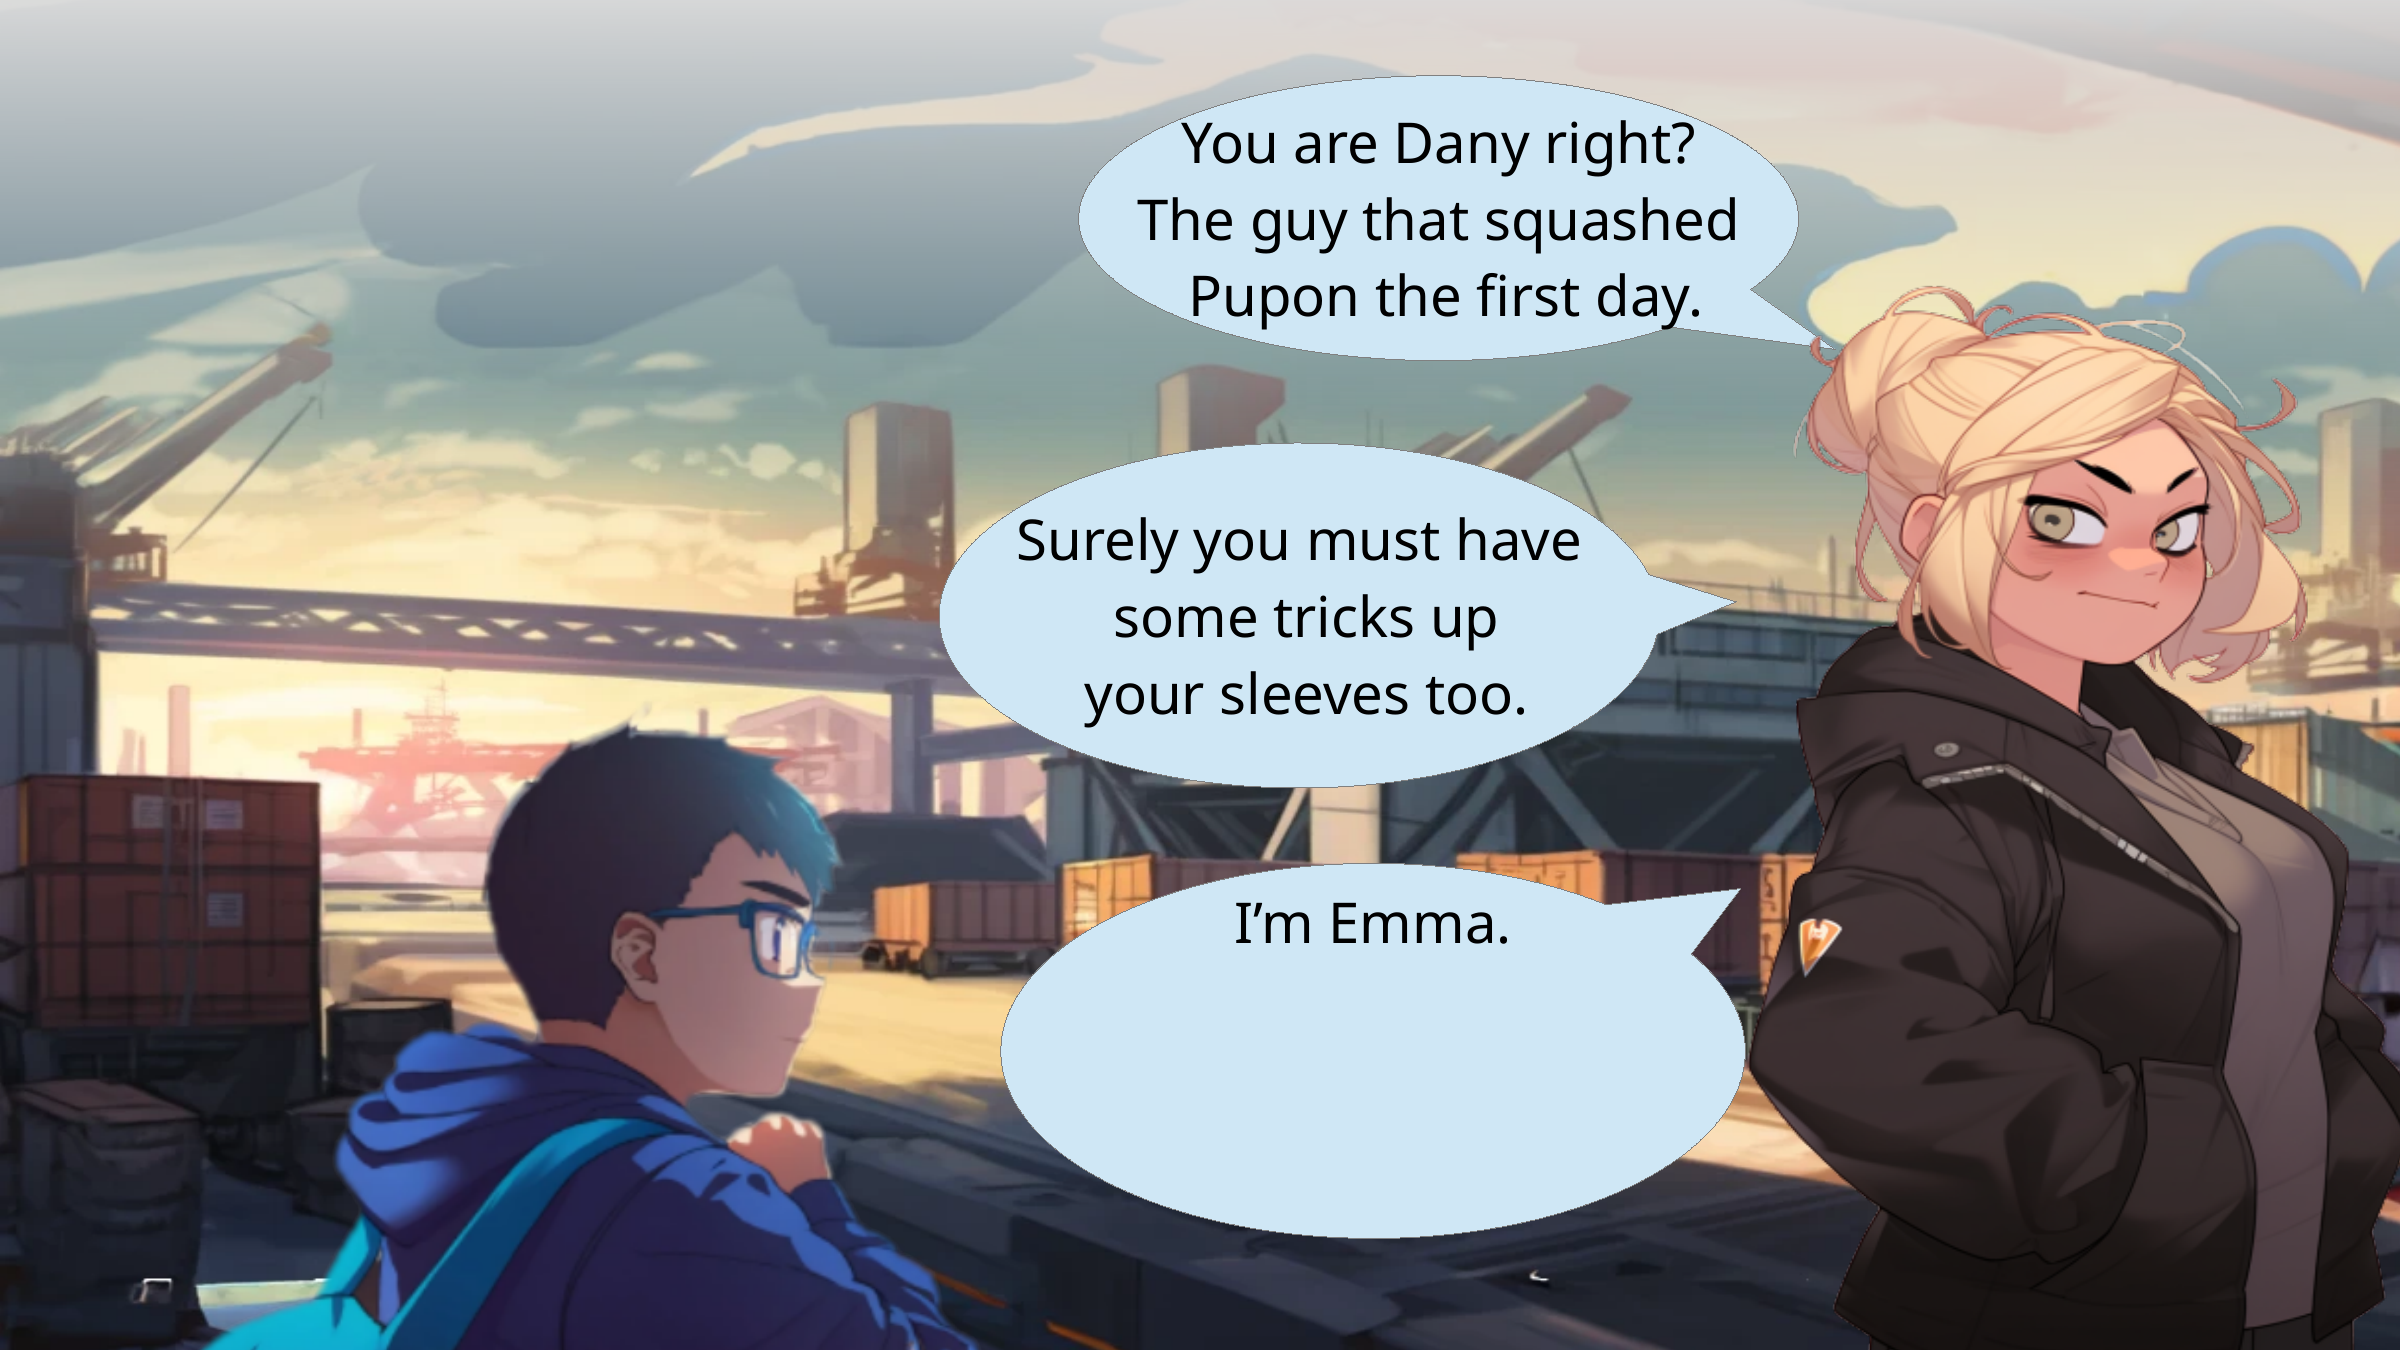

You are Dany right?
The guy that squashed
 Pupon the first day.
Surely you must have
 some tricks up
 your sleeves too.
I’m Emma.